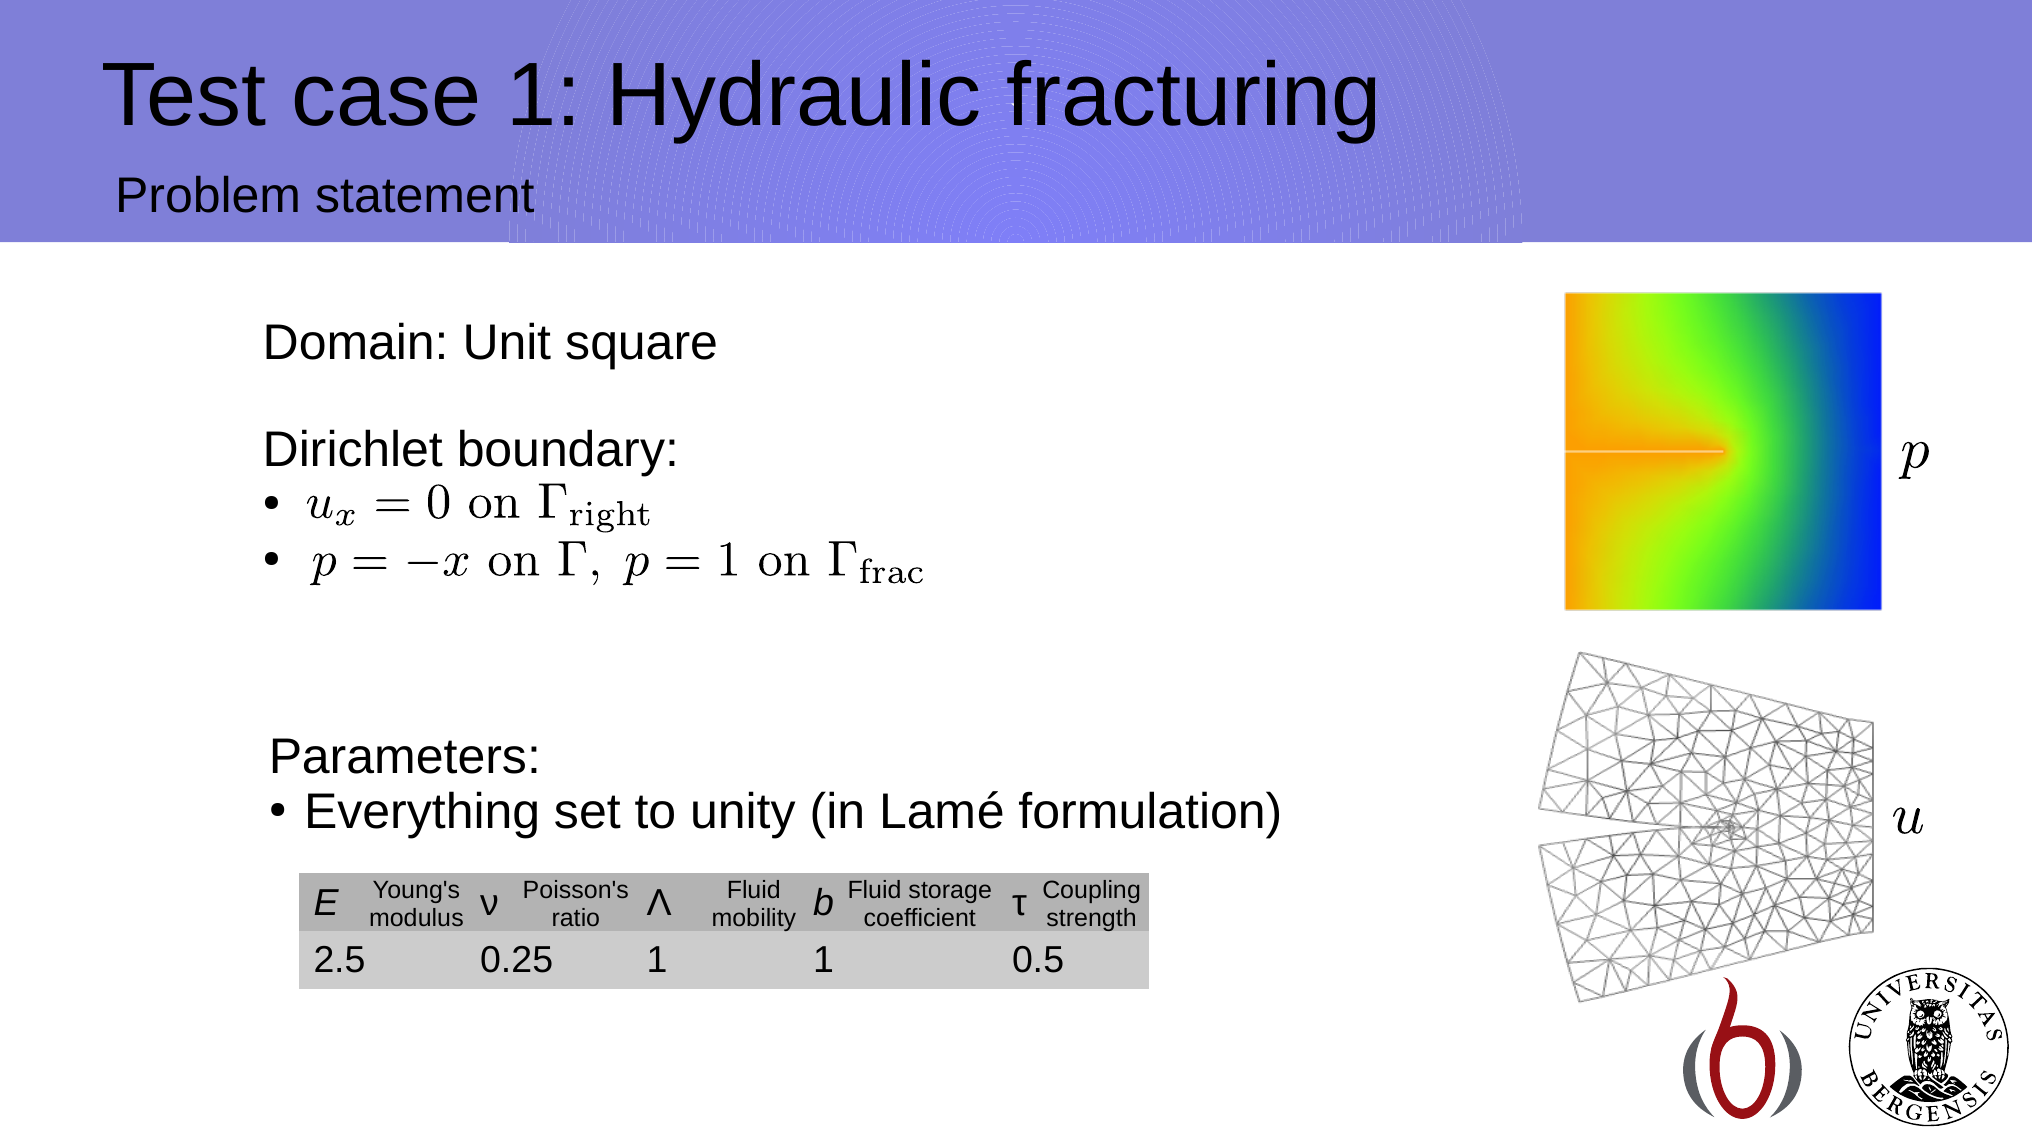

# Test case 1: Hydraulic fracturing
Problem statement
Domain: Unit square
Dirichlet boundary:
Parameters:
Everything set to unity (in Lamé formulation)
Coupling
strength
Young's
modulus
Poisson's
ratio
Fluid
mobility
Fluid storage
coefficient
| E | ν | Λ | b | τ |
| --- | --- | --- | --- | --- |
| 2.5 | 0.25 | 1 | 1 | 0.5 |